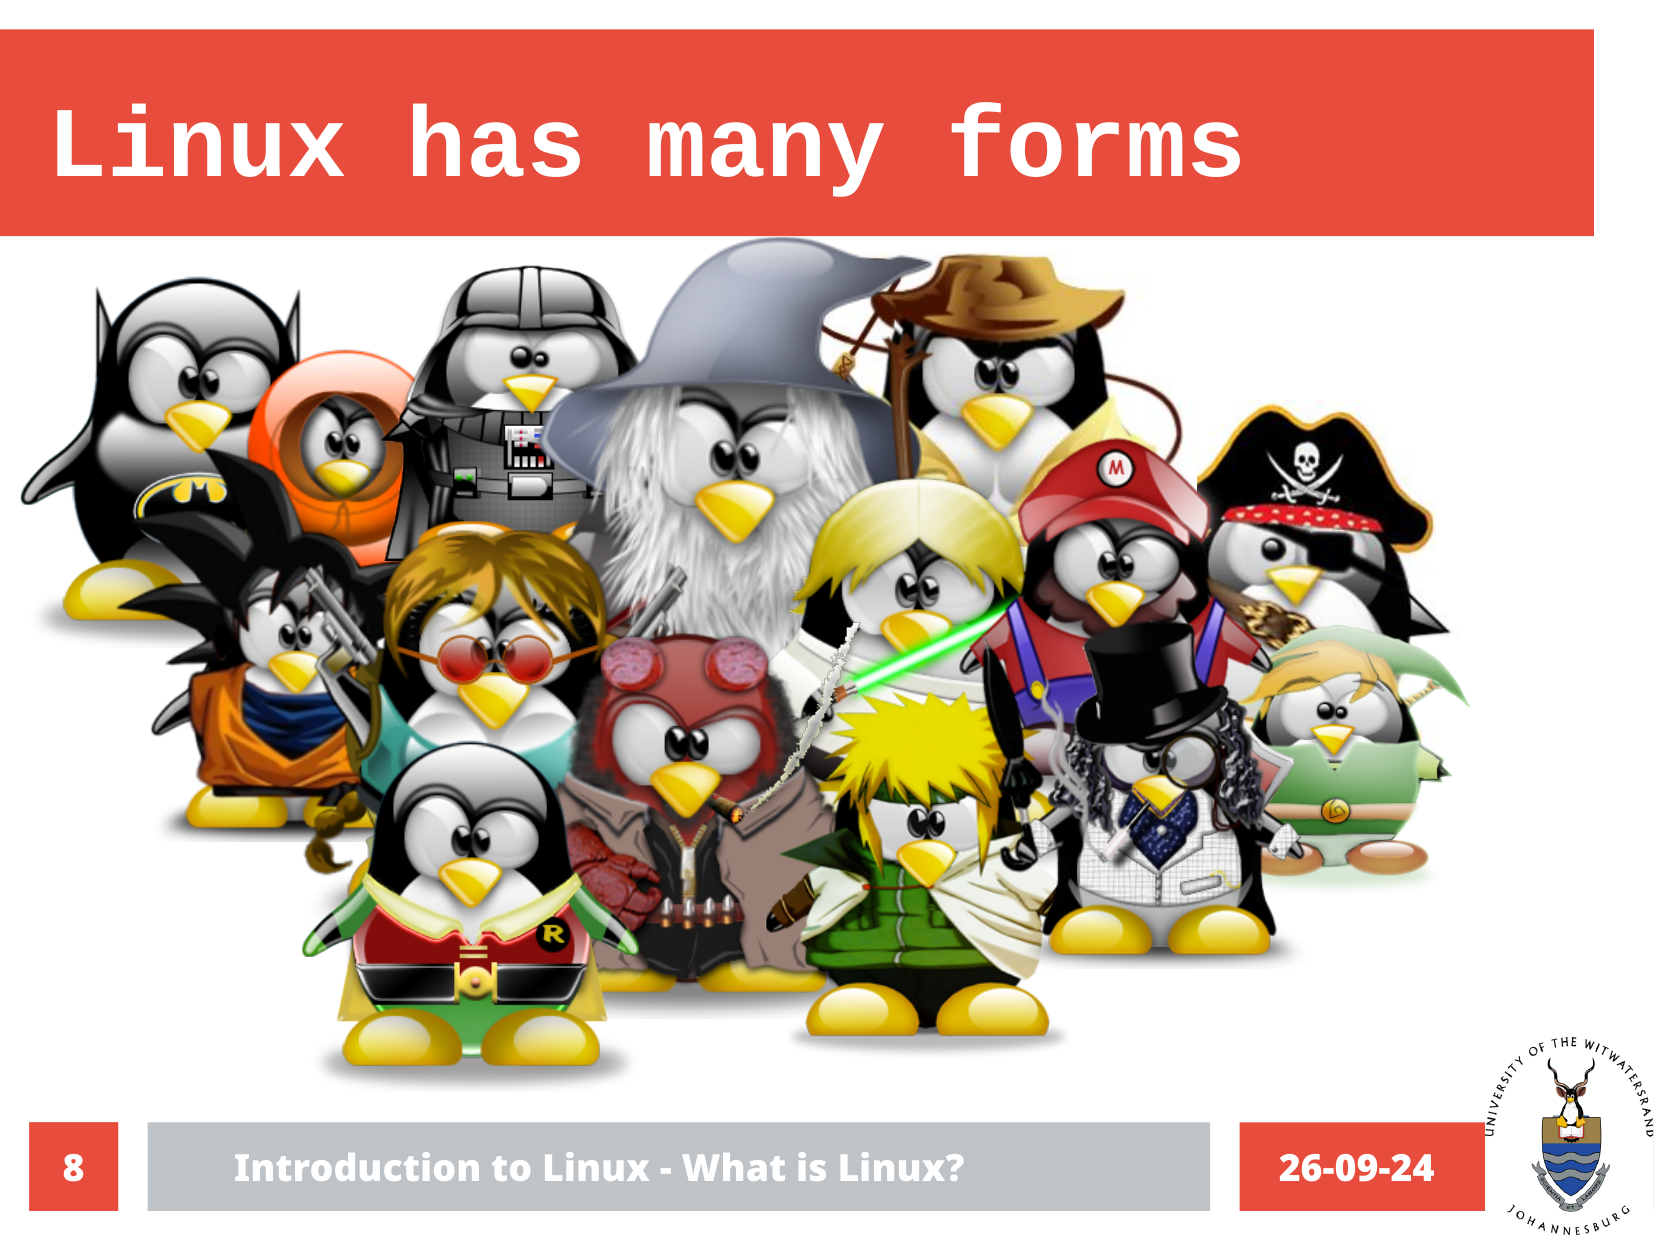

# Linux has many forms
8
 Introduction to Linux - What is Linux?